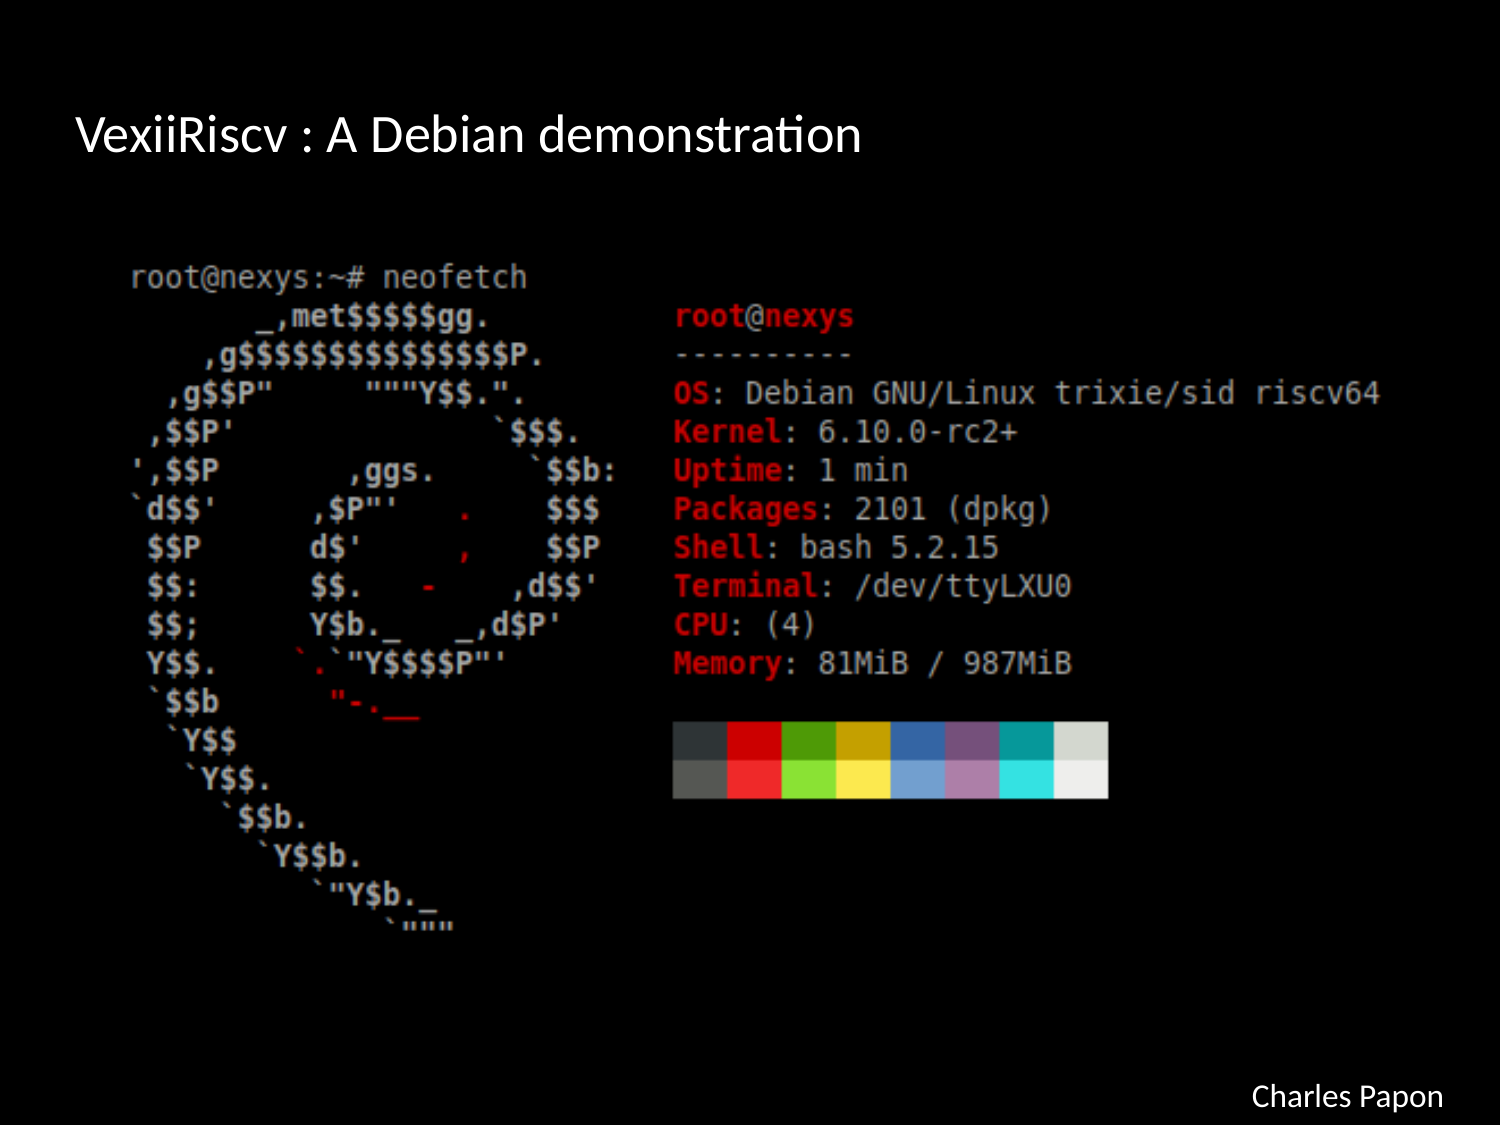

# VexiiRiscv : A Debian demonstration
Charles Papon